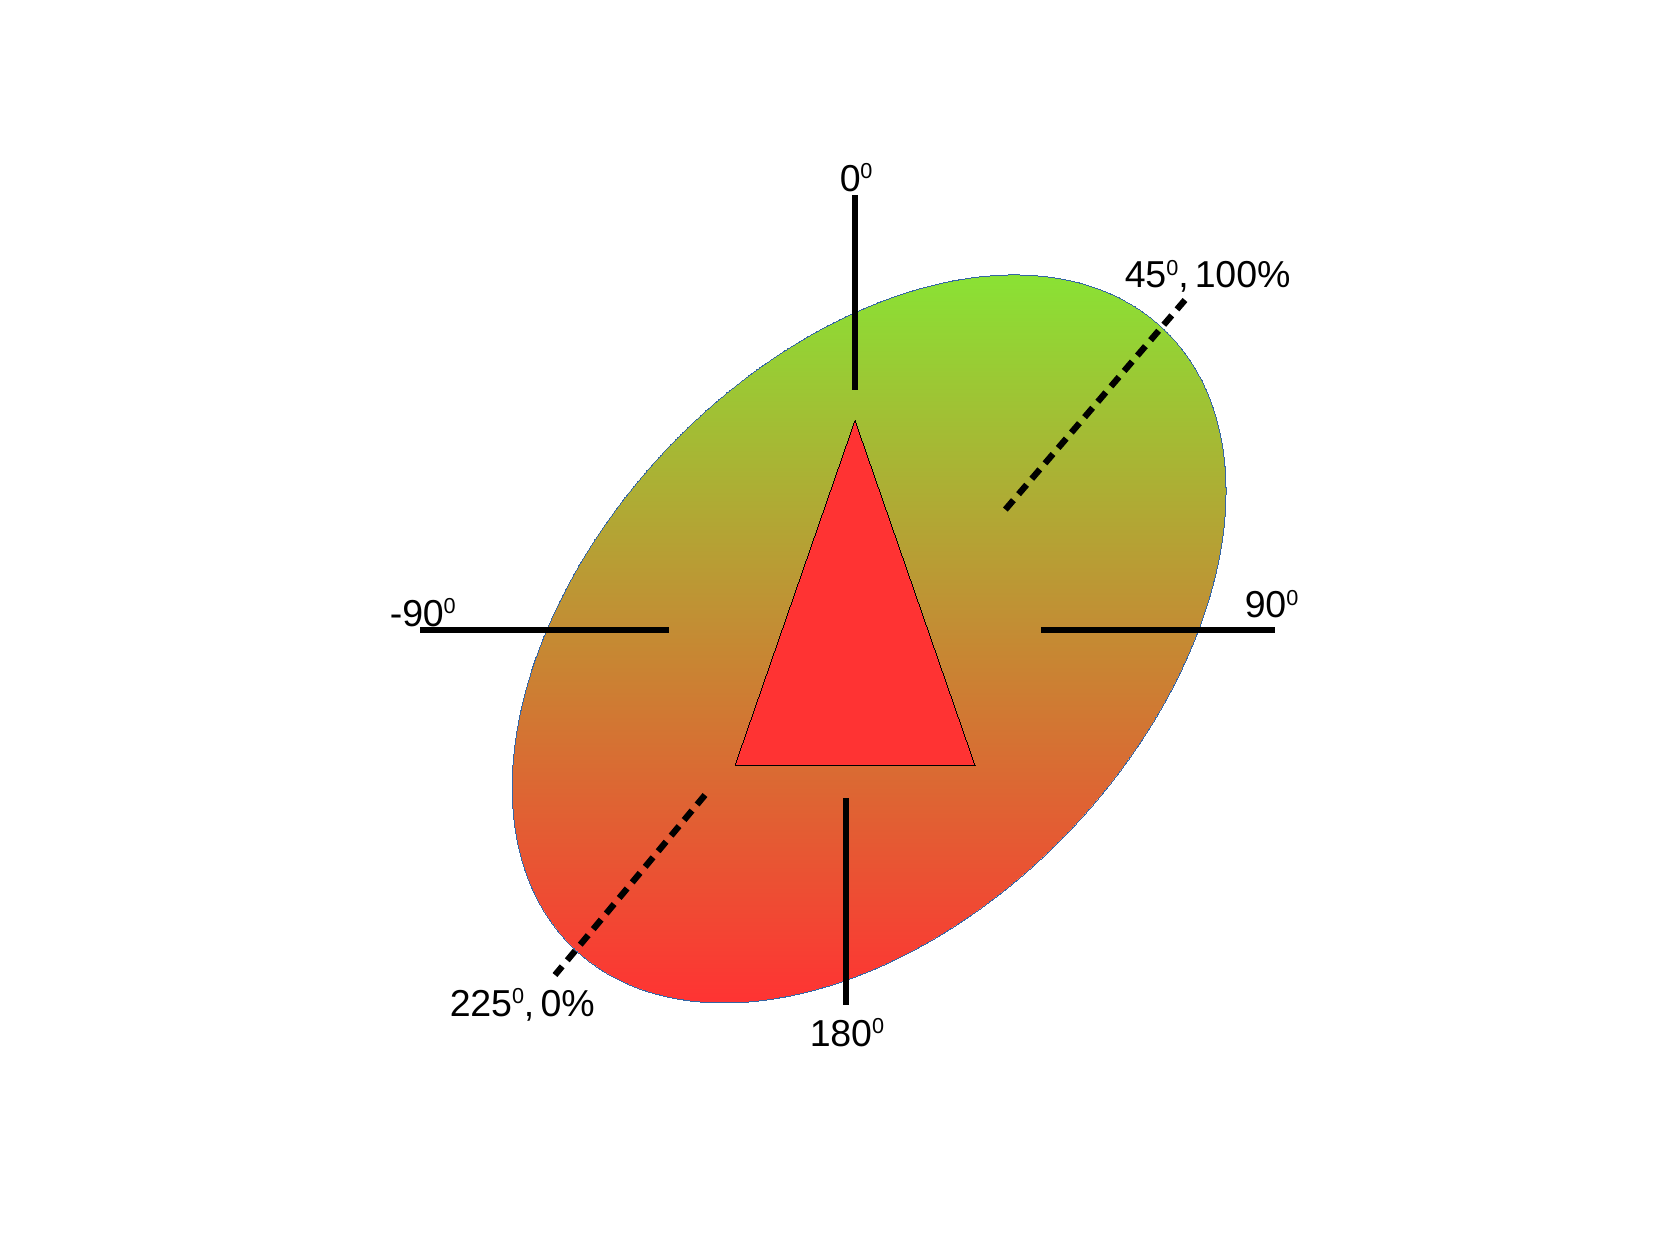

00
450, 100%
900
-900
2250, 0%
1800